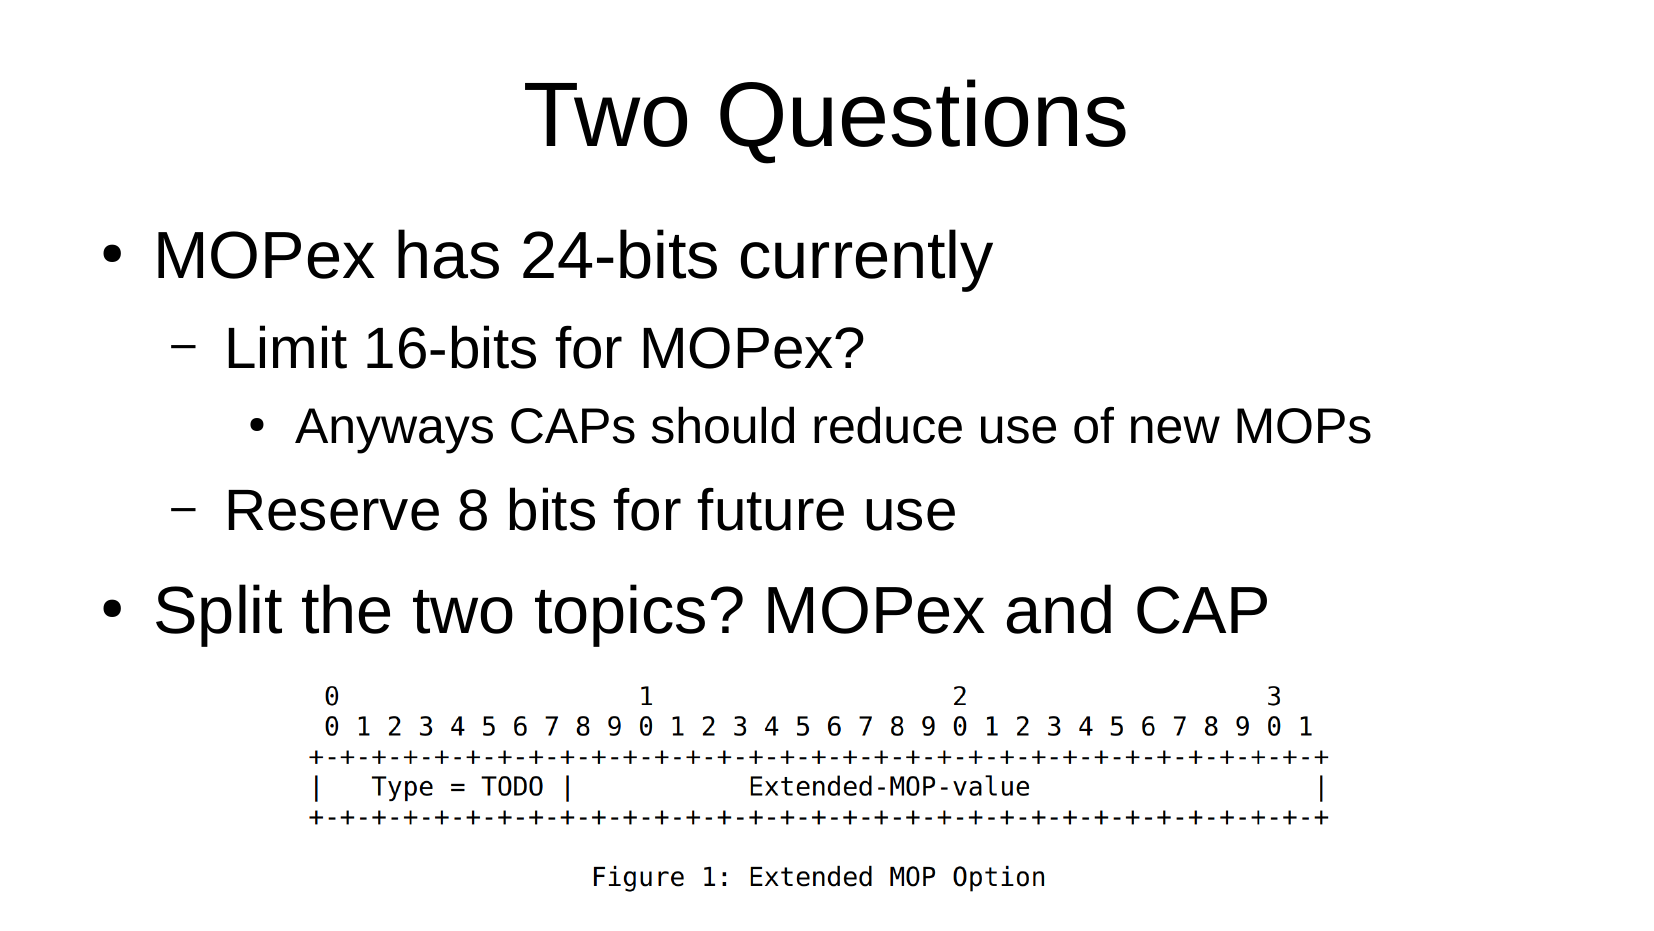

# Two Questions
MOPex has 24-bits currently
Limit 16-bits for MOPex?
Anyways CAPs should reduce use of new MOPs
Reserve 8 bits for future use
Split the two topics? MOPex and CAP